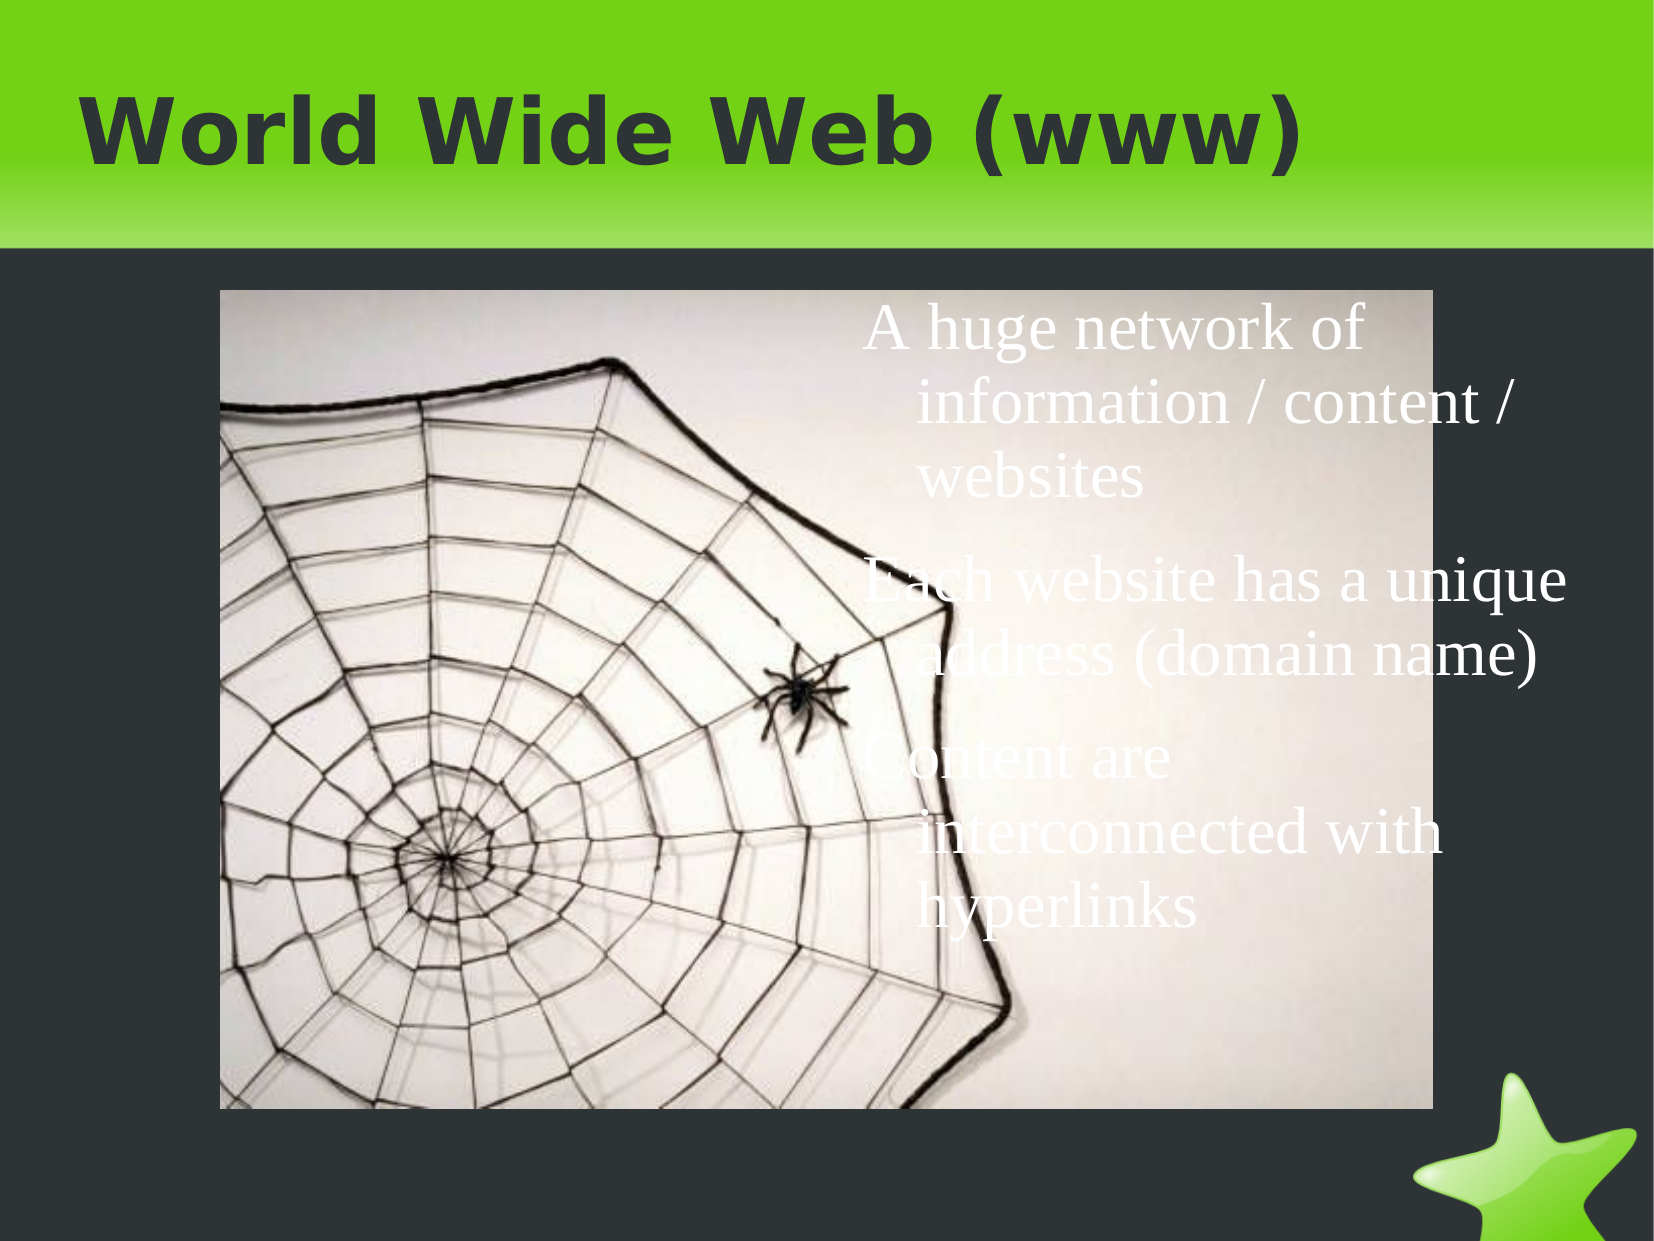

# World Wide Web (www)
A huge network of information / content / websites
Each website has a unique address (domain name)
Content are interconnected with hyperlinks